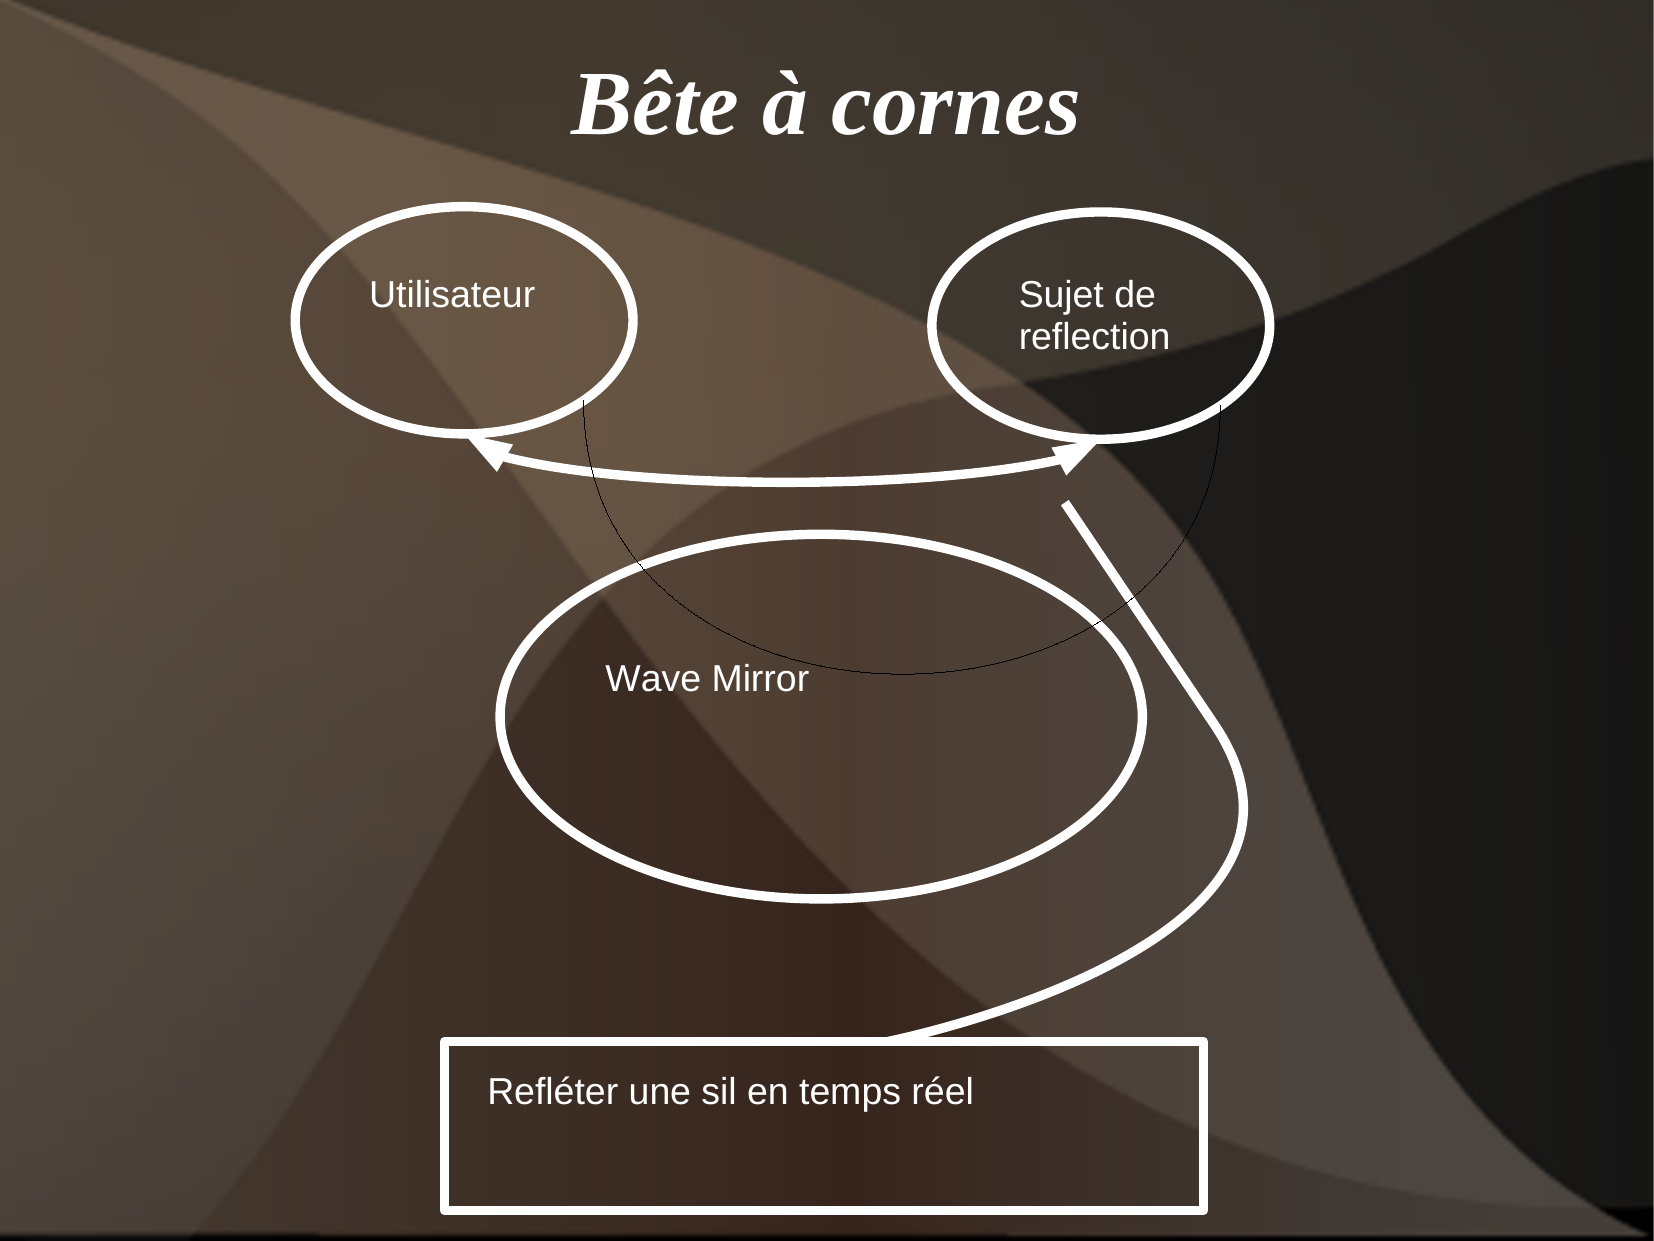

# Bête à cornes
Utilisateur
Sujet de reflection
Wave Mirror
Refléter une sil en temps réel